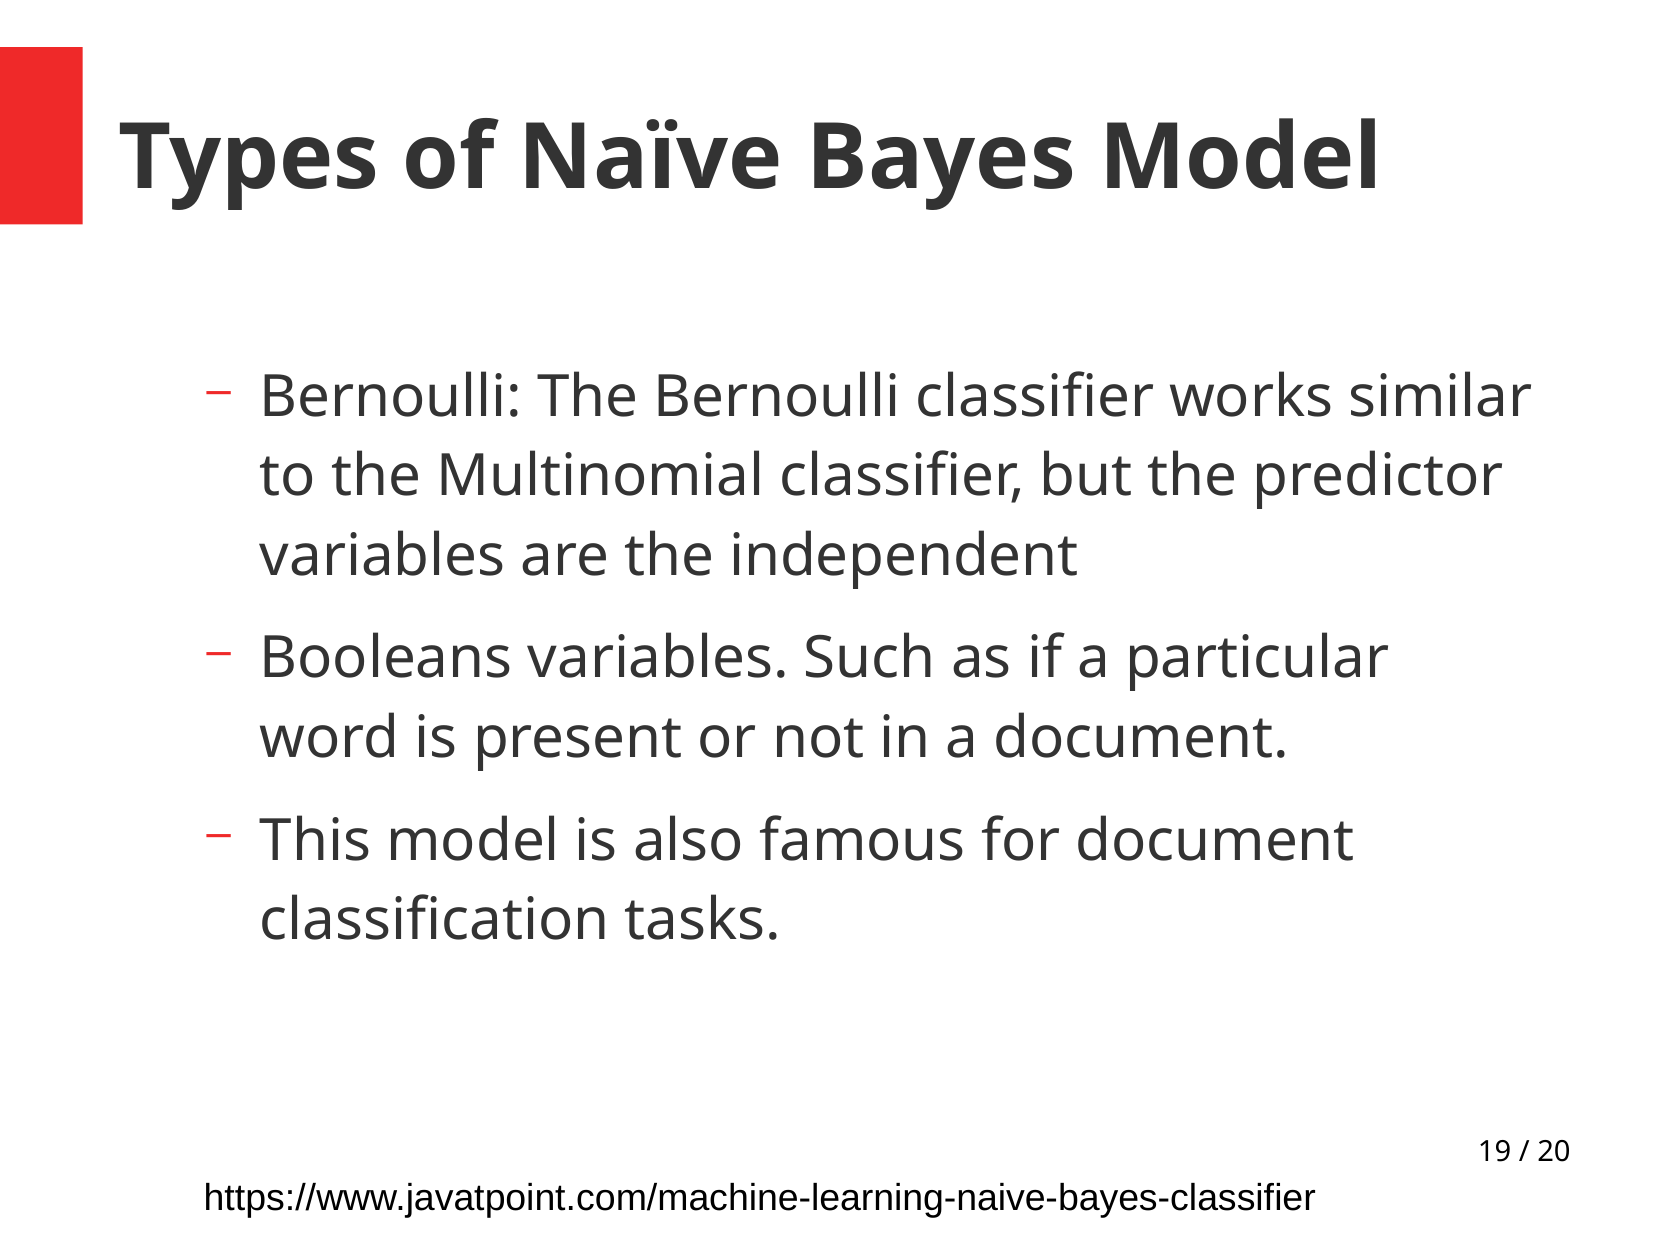

# Types of Naïve Bayes Model
Bernoulli: The Bernoulli classifier works similar to the Multinomial classifier, but the predictor variables are the independent
Booleans variables. Such as if a particular word is present or not in a document.
This model is also famous for document classification tasks.
19
https://www.javatpoint.com/machine-learning-naive-bayes-classifier